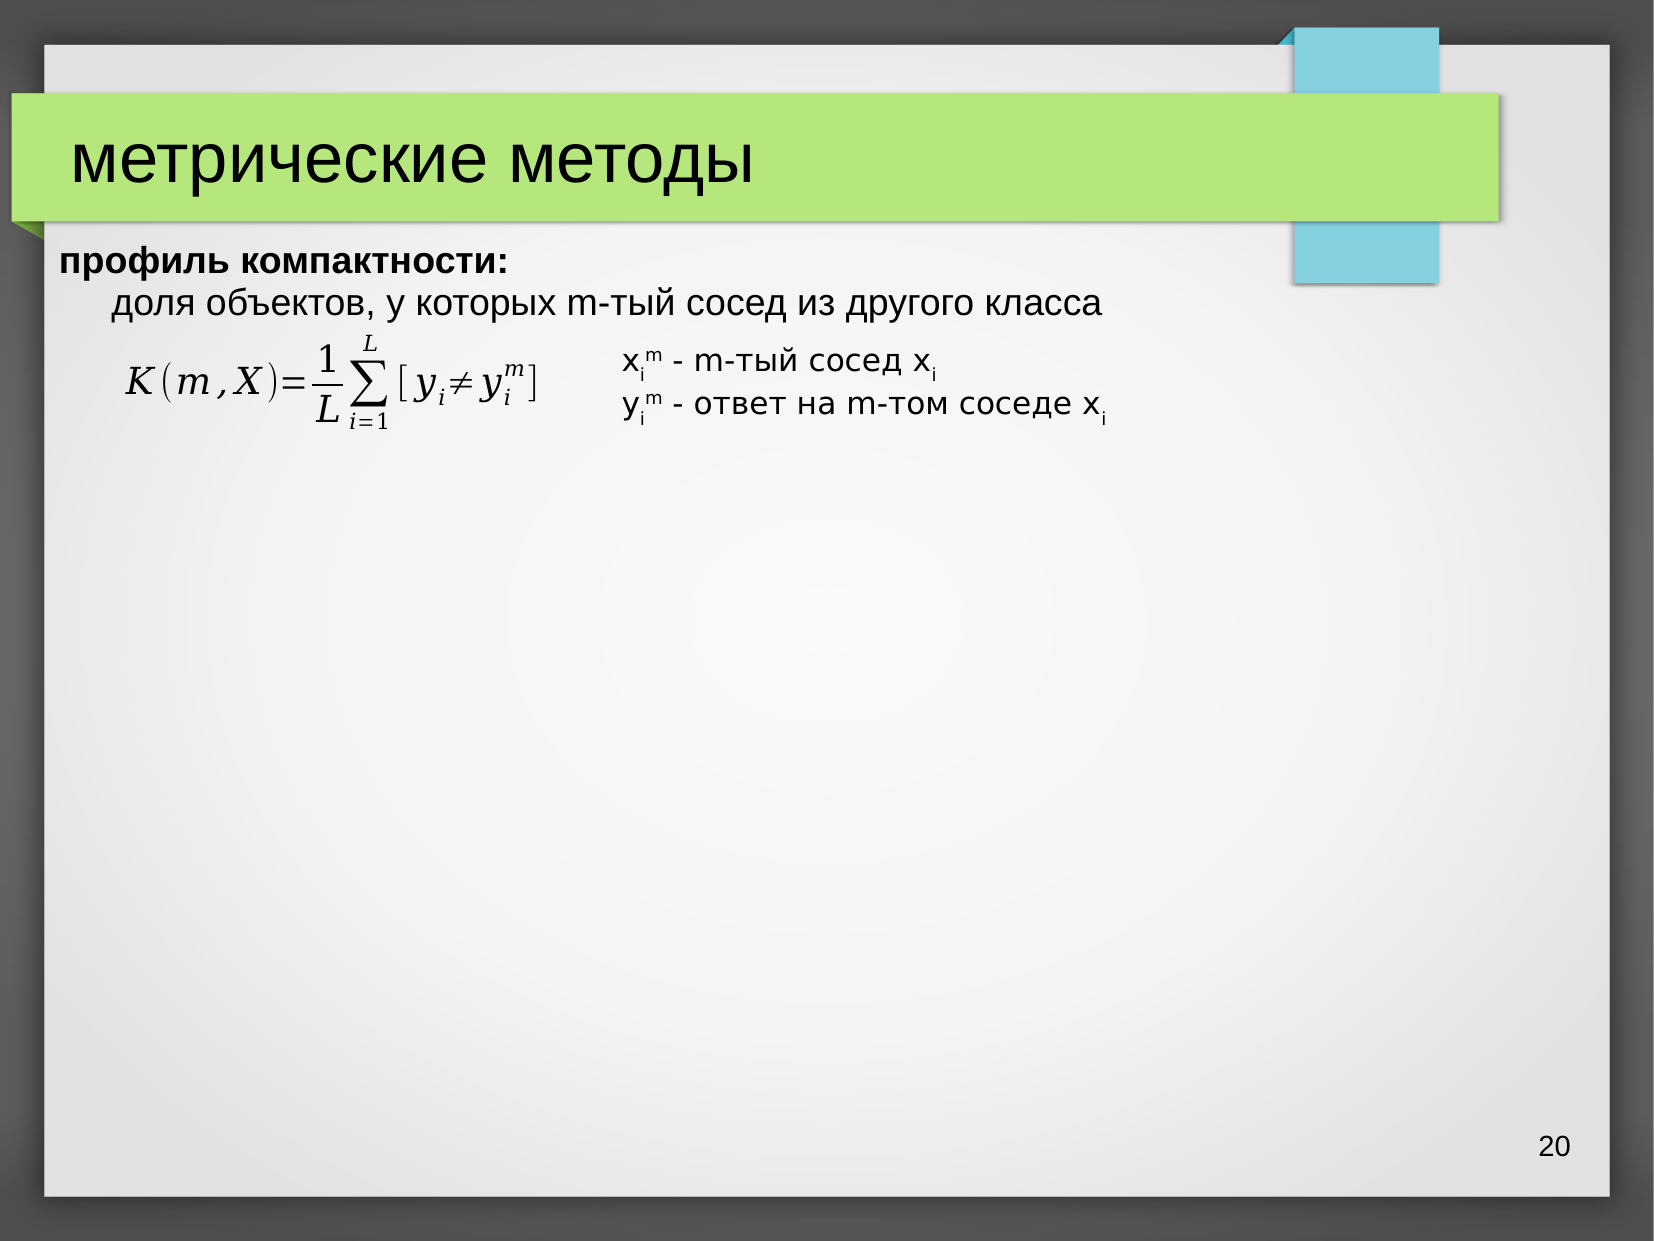

# метрические методы
профиль компактности:
 доля объектов, у которых m-тый сосед из другого класса
xim - m-тый сосед xi
yim - ответ на m-том соседе xi
20